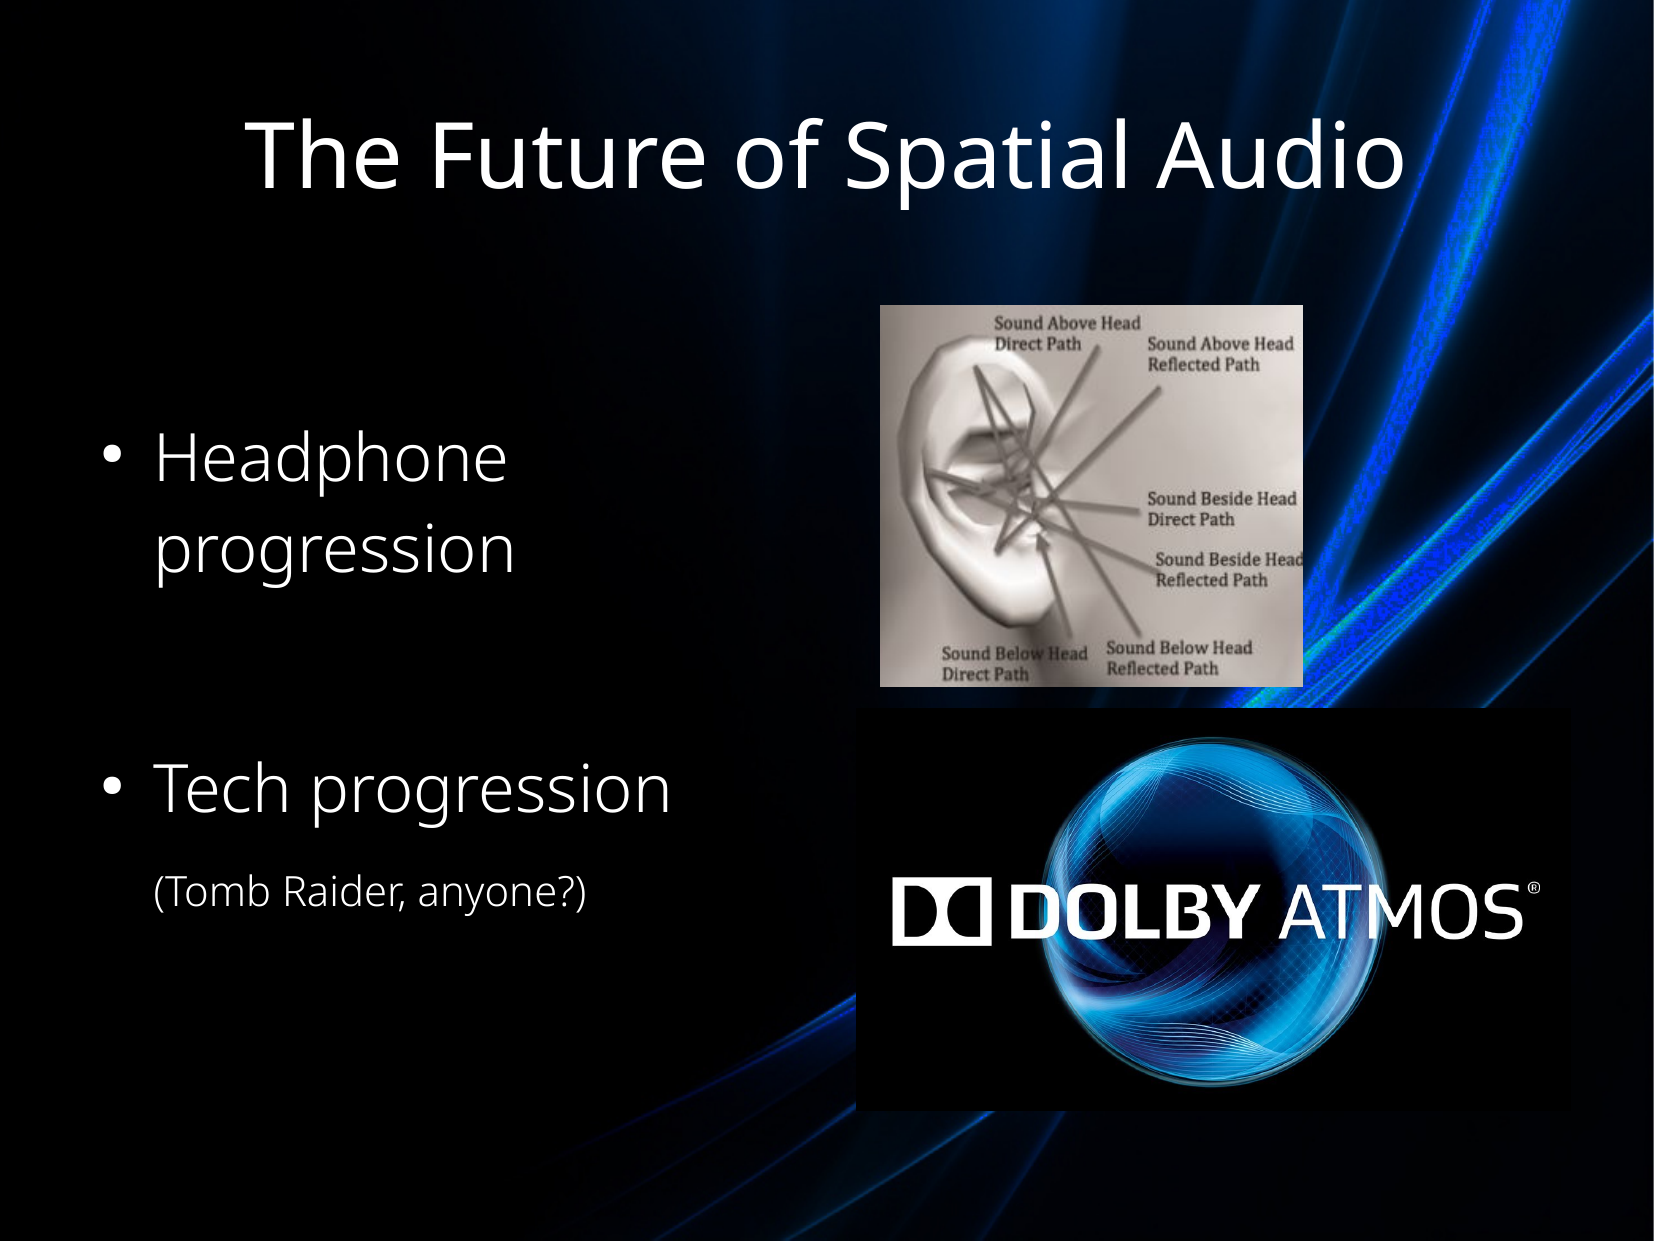

# The Future of Spatial Audio
Headphone progression
Tech progression
(Tomb Raider, anyone?)